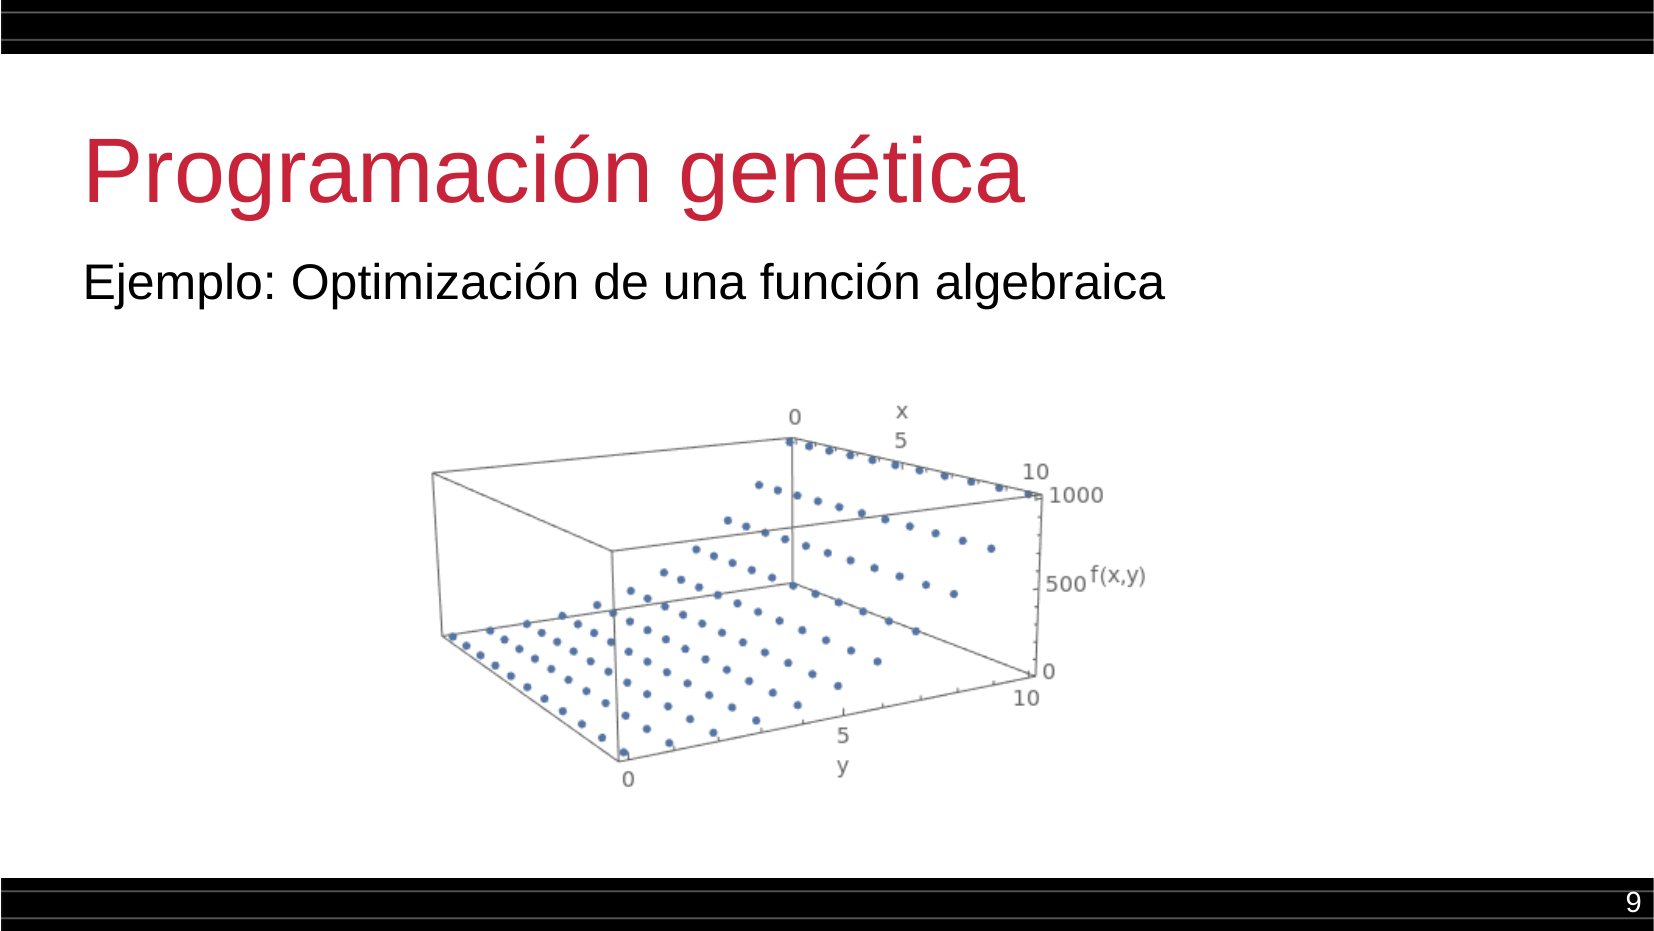

# Programación genética
Ejemplo: Optimización de una función algebraica